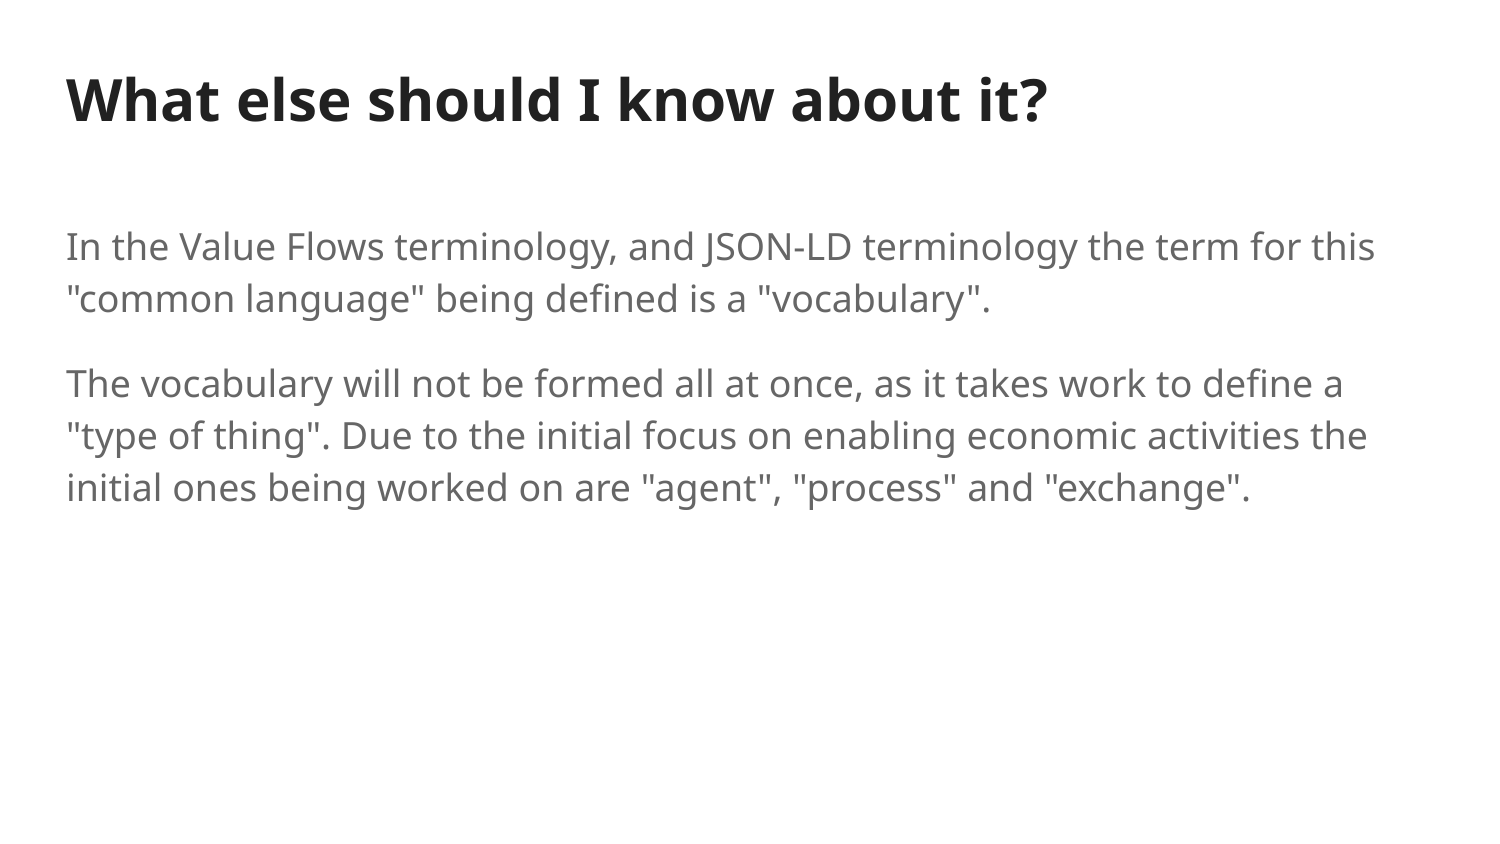

# What else should I know about it?
In the Value Flows terminology, and JSON-LD terminology the term for this "common language" being defined is a "vocabulary".
The vocabulary will not be formed all at once, as it takes work to define a "type of thing". Due to the initial focus on enabling economic activities the initial ones being worked on are "agent", "process" and "exchange".